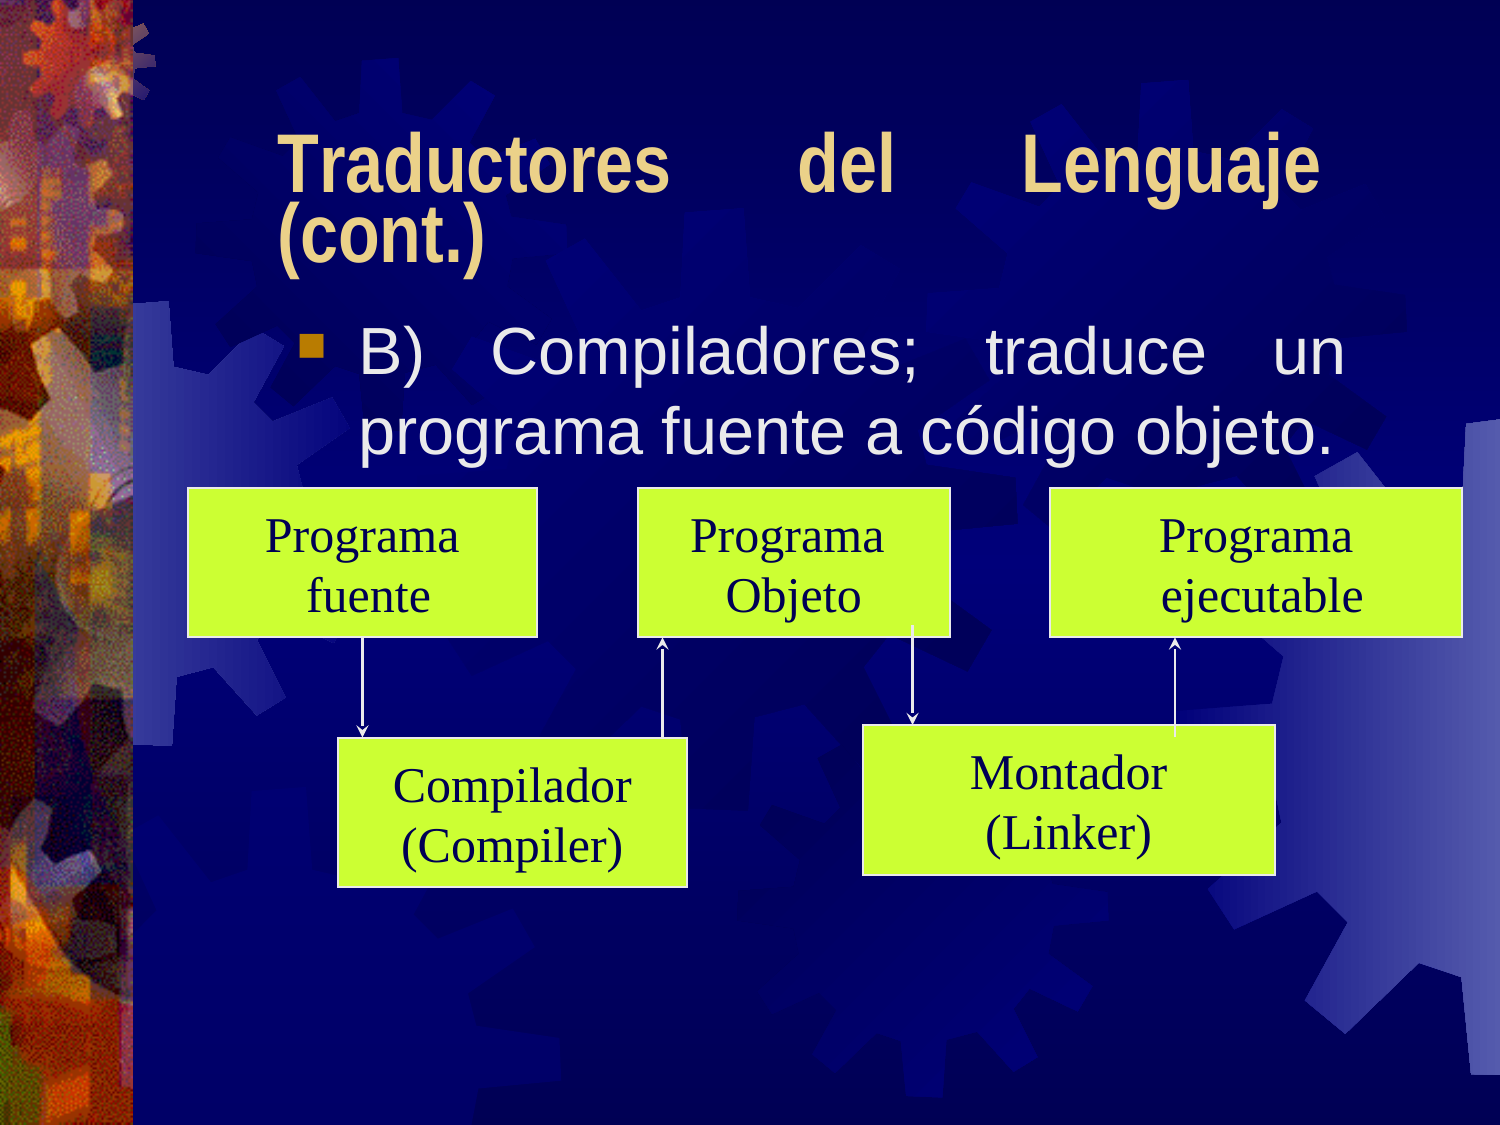

Traductores del Lenguaje (cont.)
B) Compiladores; traduce un programa fuente a código objeto.
Programa
 fuente
Programa
Objeto
Programa
 ejecutable
Montador
(Linker)
Compilador
(Compiler)